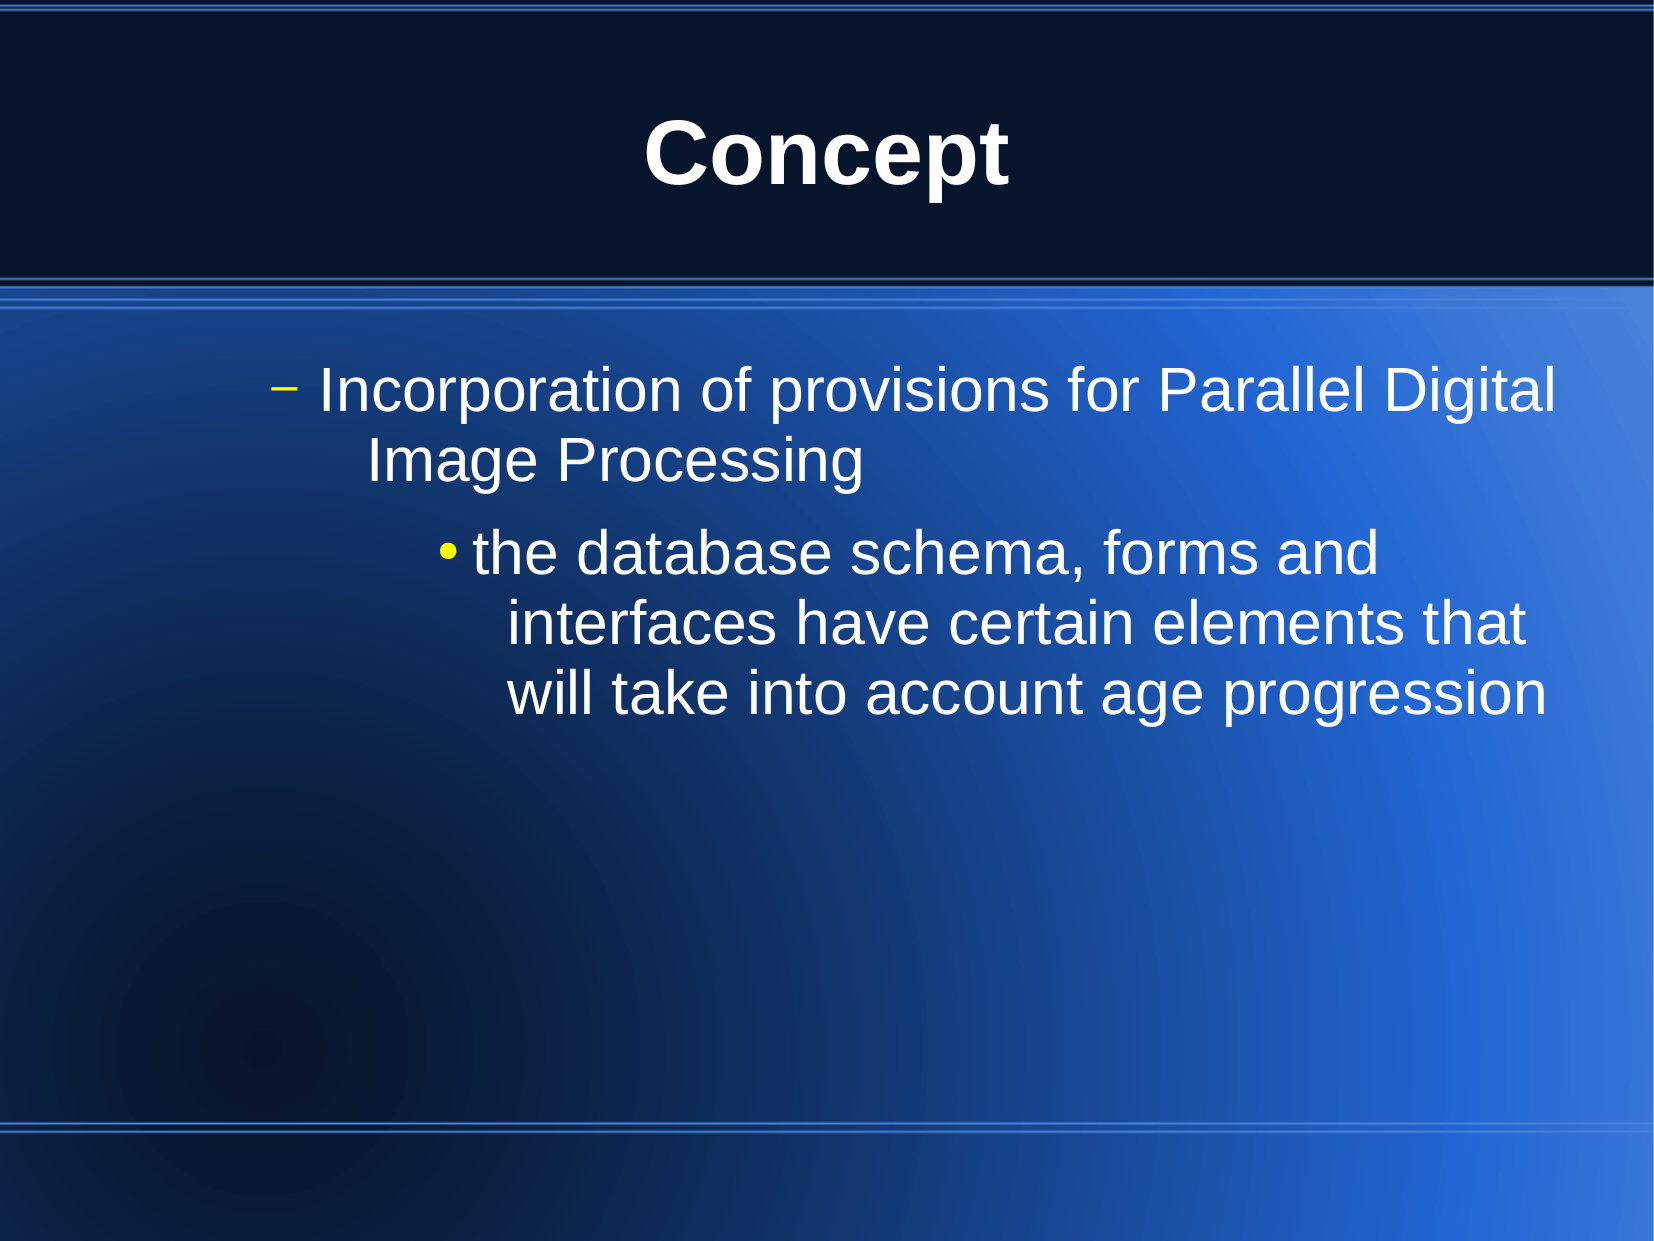

# Concept
Incorporation of provisions for Parallel Digital Image Processing
the database schema, forms and interfaces have certain elements that will take into account age progression